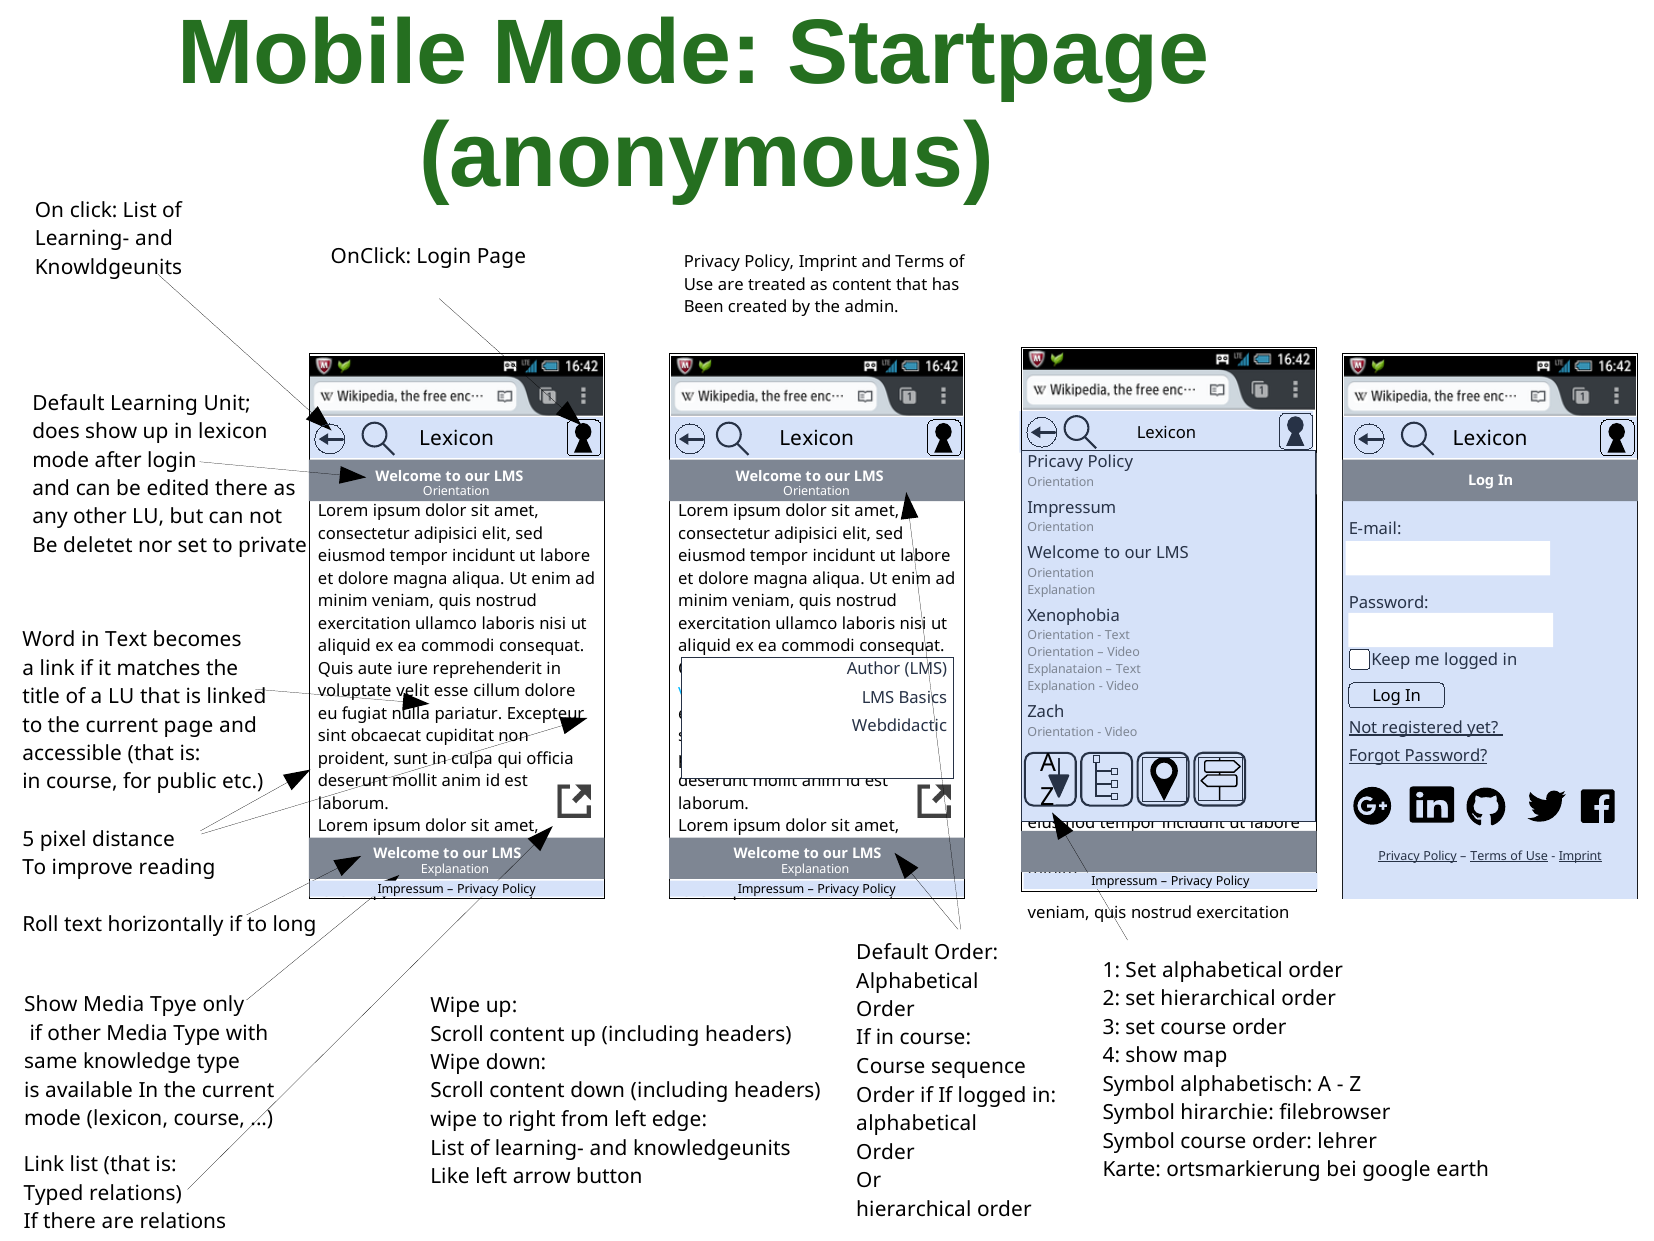

# Mobile Mode: Startpage (anonymous)
On click: List of
Learning- and
Knowldgeunits
OnClick: Login Page
Privacy Policy, Imprint and Terms of
Use are treated as content that has
Been created by the admin.
Default Learning Unit;
does show up in lexicon
mode after login
and can be edited there as
any other LU, but can not
Be deletet nor set to private
Lexicon
Lexicon
Lexicon
Lexicon
Pricavy Policy
Orientation
Impressum
Orientation
Welcome to our LMS
Orientation
Explanation
Xenophobia
Orientation - Text
Orientation – Video
Explanataion – Text
Explanation - Video
Zach
Orientation - Video
Lorem ipsum dolor sit amet, consectetur adipisici elit, sed eiusmod tempor incidunt ut labore et dolore magna aliqua. Ut enim ad minim veniam, quis nostrud exercitation ullamco laboris nisi ut aliquid ex ea commodi consequat. Quis aute iure reprehenderit in voluptate velit esse cillum dolore eu fugiat nulla pariatur. Excepteur sint obcaecat cupiditat non proident, sunt in culpa qui officia deserunt mollit anim id est laborum.
Lorem ipsum dolor sit amet, consectetur adipisici elit, sed eiusmod tempor incidunt ut labore et dolore magna aliqua. Ut enim ad minim
veniam, quis nostrud exercitation
Welcome to our LMS
 Orientation
Welcome to our LMS
 Orientation
Welcome to our LMS
 Orientation
Log In
Lorem ipsum dolor sit amet, consectetur adipisici elit, sed eiusmod tempor incidunt ut labore et dolore magna aliqua. Ut enim ad minim veniam, quis nostrud exercitation ullamco laboris nisi ut aliquid ex ea commodi consequat. Quis aute iure reprehenderit in voluptate velit esse cillum dolore eu fugiat nulla pariatur. Excepteur sint obcaecat cupiditat non proident, sunt in culpa qui officia deserunt mollit anim id est laborum.
Lorem ipsum dolor sit amet, consectetur adipisici elit, sed
Lorem ipsum dolor sit amet, consectetur adipisici elit, sed eiusmod tempor incidunt ut labore et dolore magna aliqua. Ut enim ad minim veniam, quis nostrud exercitation ullamco laboris nisi ut aliquid ex ea commodi consequat. Quis aute iure reprehenderit in voluptate velit esse cillum dolore eu fugiat nulla pariatur. Excepteur sint obcaecat cupiditat non proident, sunt in culpa qui officia deserunt mollit anim id est laborum.
Lorem ipsum dolor sit amet, consectetur adipisici elit, sed
E-mail:
Password:
 Keep me logged in
Not registered yet?
Forgot Password?
Privacy Policy – Terms of Use - Imprint
Word in Text becomes
a link if it matches the
title of a LU that is linked
to the current page and
accessible (that is:
in course, for public etc.)
5 pixel distance
To improve reading
Roll text horizontally if to long
Author (LMS)
LMS Basics
Webdidactic
Log In
A
Z
Welcome to our LMS
 Explanation
Welcome to our LMS
 Explanation
Welcome to our LMS
 Explanation
Impressum – Privacy Policy
Lorem ipsum dolor sit amet,
Lorem ipsum dolor sit amet,
Impressum – Privacy Policy
Impressum – Privacy Policy
Default Order:
Alphabetical
Order
If in course:
Course sequence
Order if If logged in:
alphabetical
Order
Or
hierarchical order
1: Set alphabetical order
2: set hierarchical order
3: set course order
4: show map
Symbol alphabetisch: A - Z
Symbol hirarchie: filebrowser
Symbol course order: lehrer
Karte: ortsmarkierung bei google earth
Show Media Tpye only
 if other Media Type with
same knowledge type
is available In the current
mode (lexicon, course, ...)
Wipe up:
Scroll content up (including headers)
Wipe down:
Scroll content down (including headers)
wipe to right from left edge:
List of learning- and knowledgeunits
Like left arrow button
Link list (that is:
Typed relations)
If there are relations